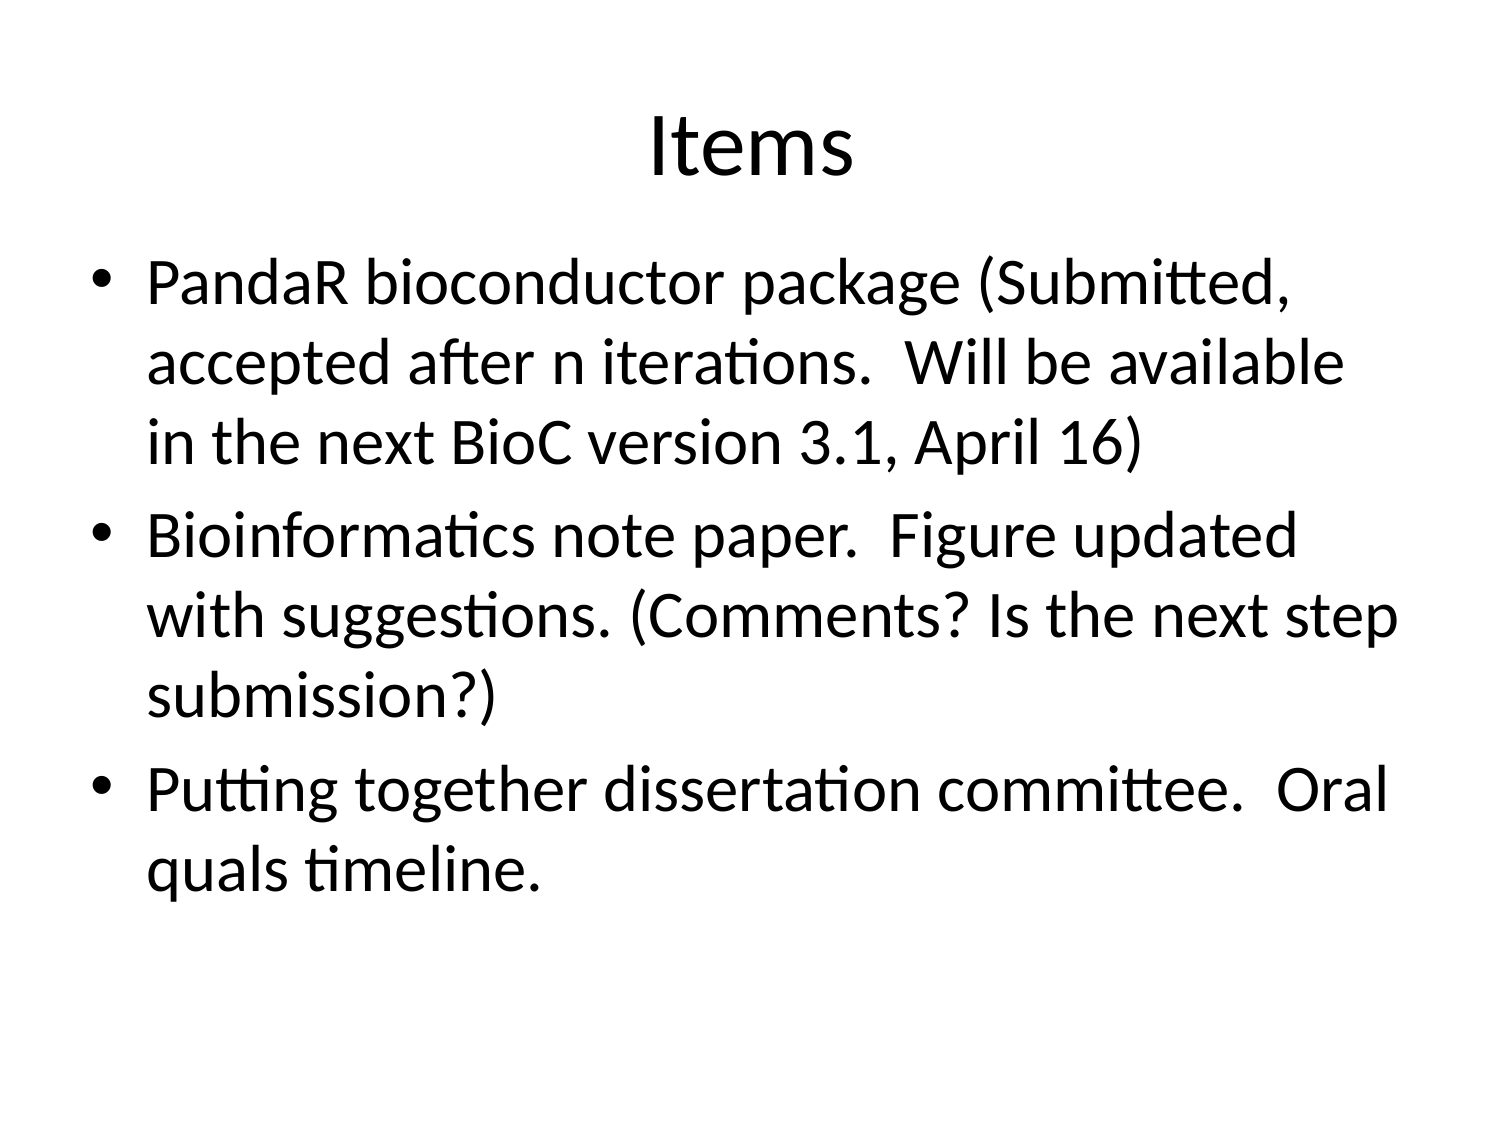

# Items
PandaR bioconductor package (Submitted, accepted after n iterations. Will be available in the next BioC version 3.1, April 16)
Bioinformatics note paper. Figure updated with suggestions. (Comments? Is the next step submission?)
Putting together dissertation committee. Oral quals timeline.